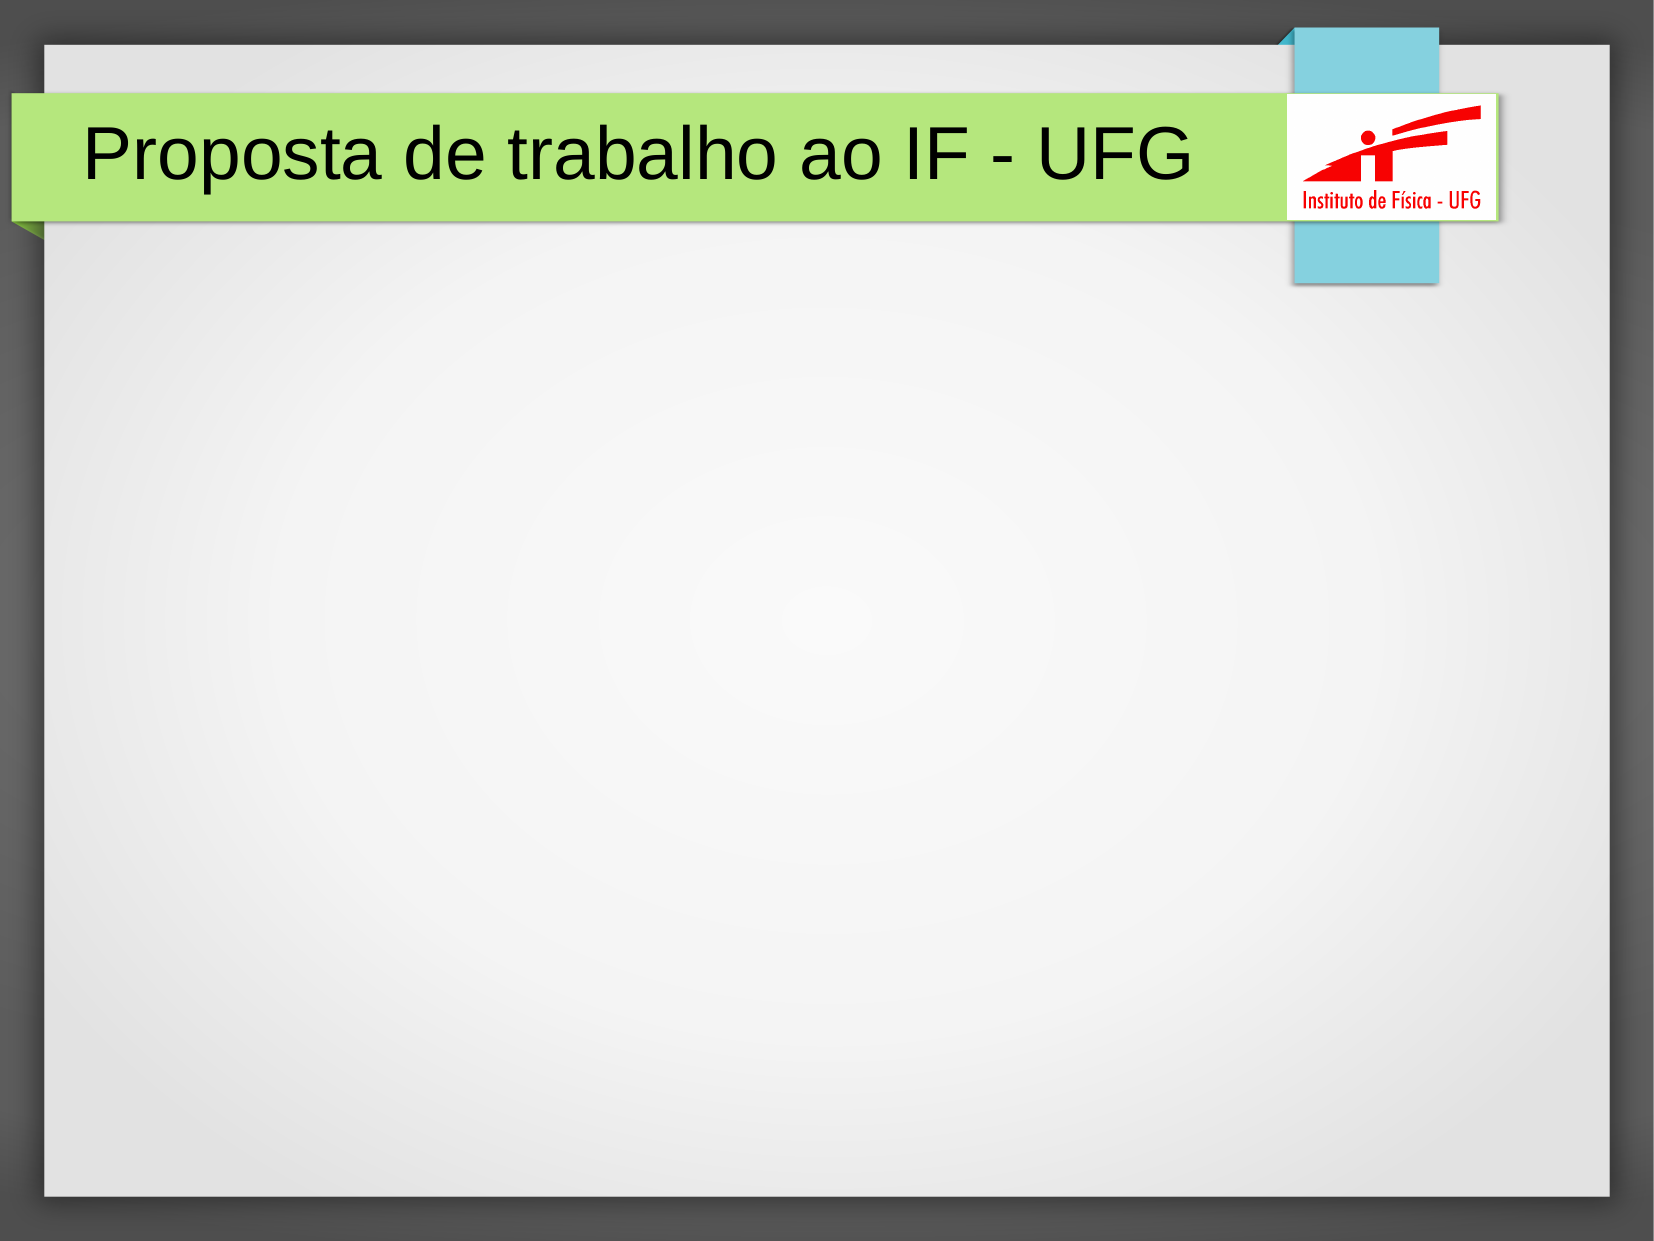

# Proposta de trabalho ao IF - UFG